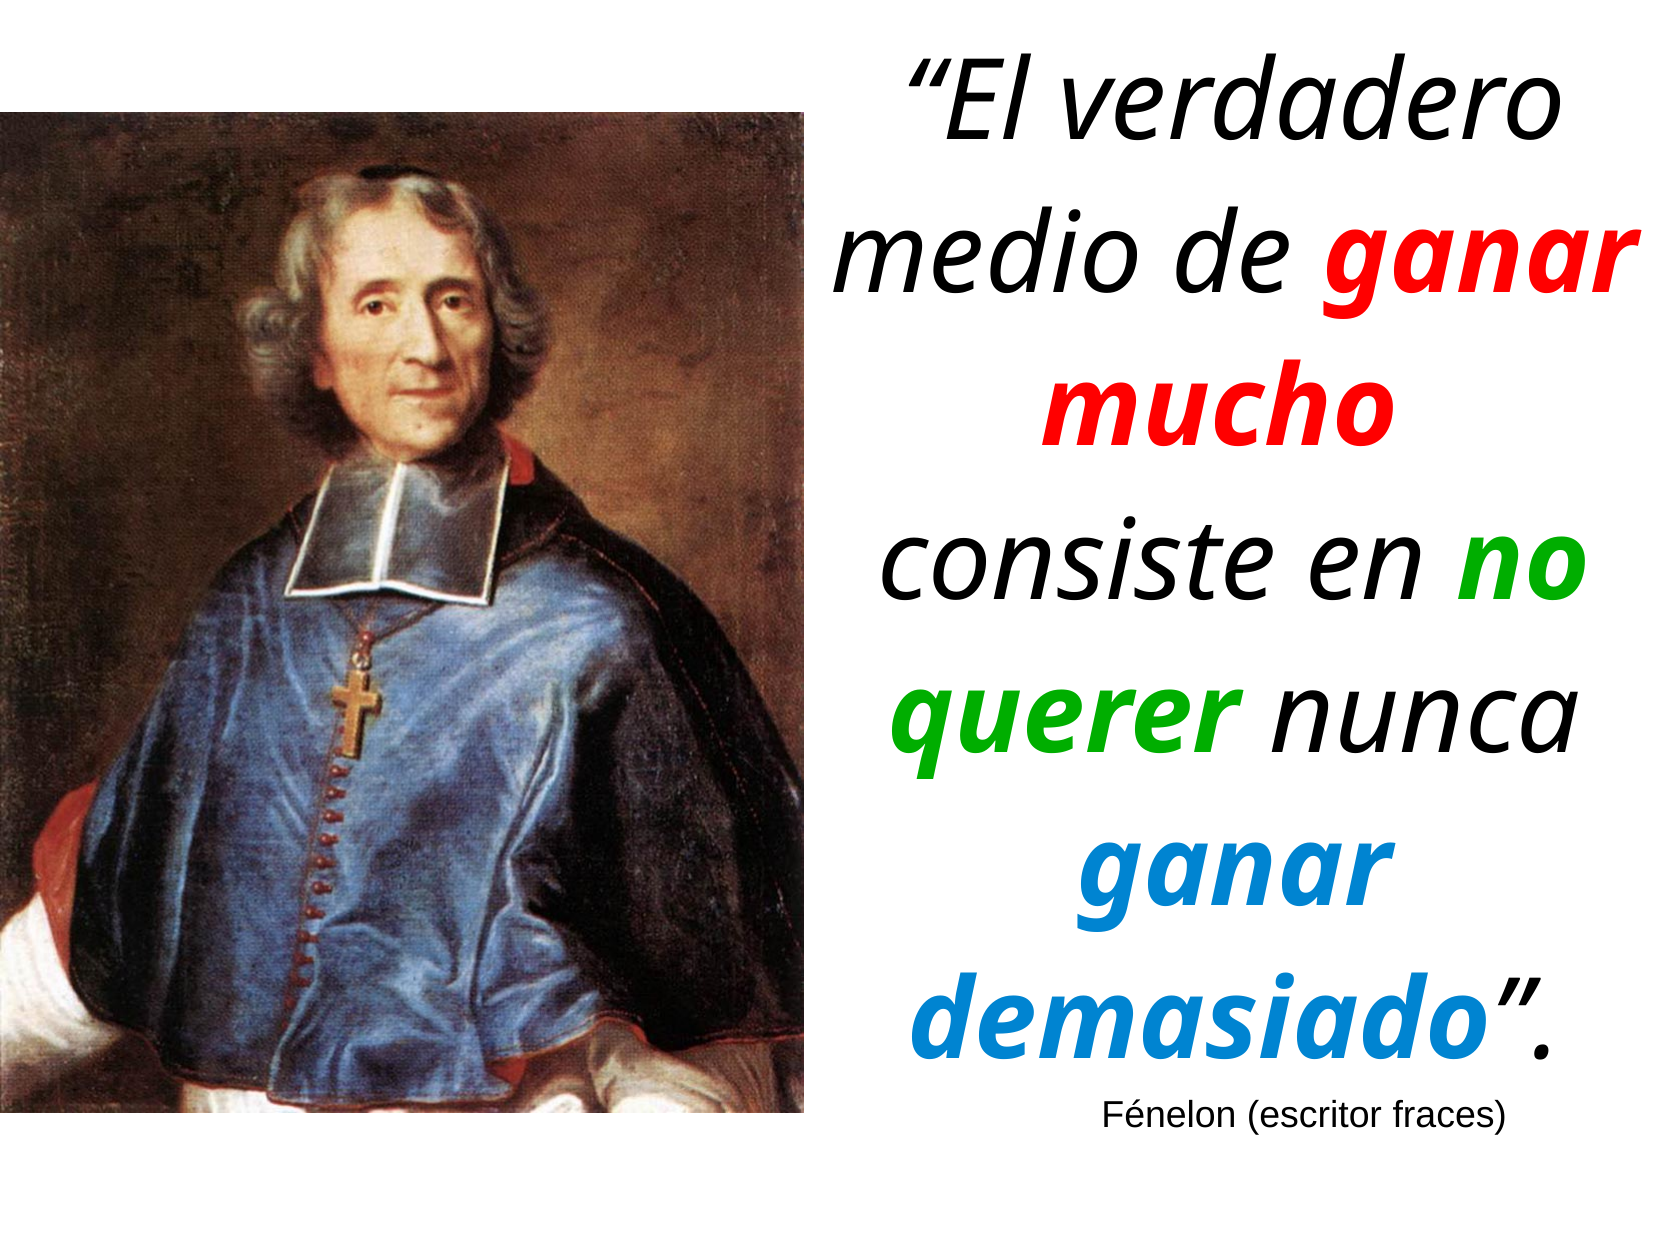

“El verdadero medio de ganar mucho
consiste en no querer nunca ganar demasiado”.
Fénelon (escritor fraces)